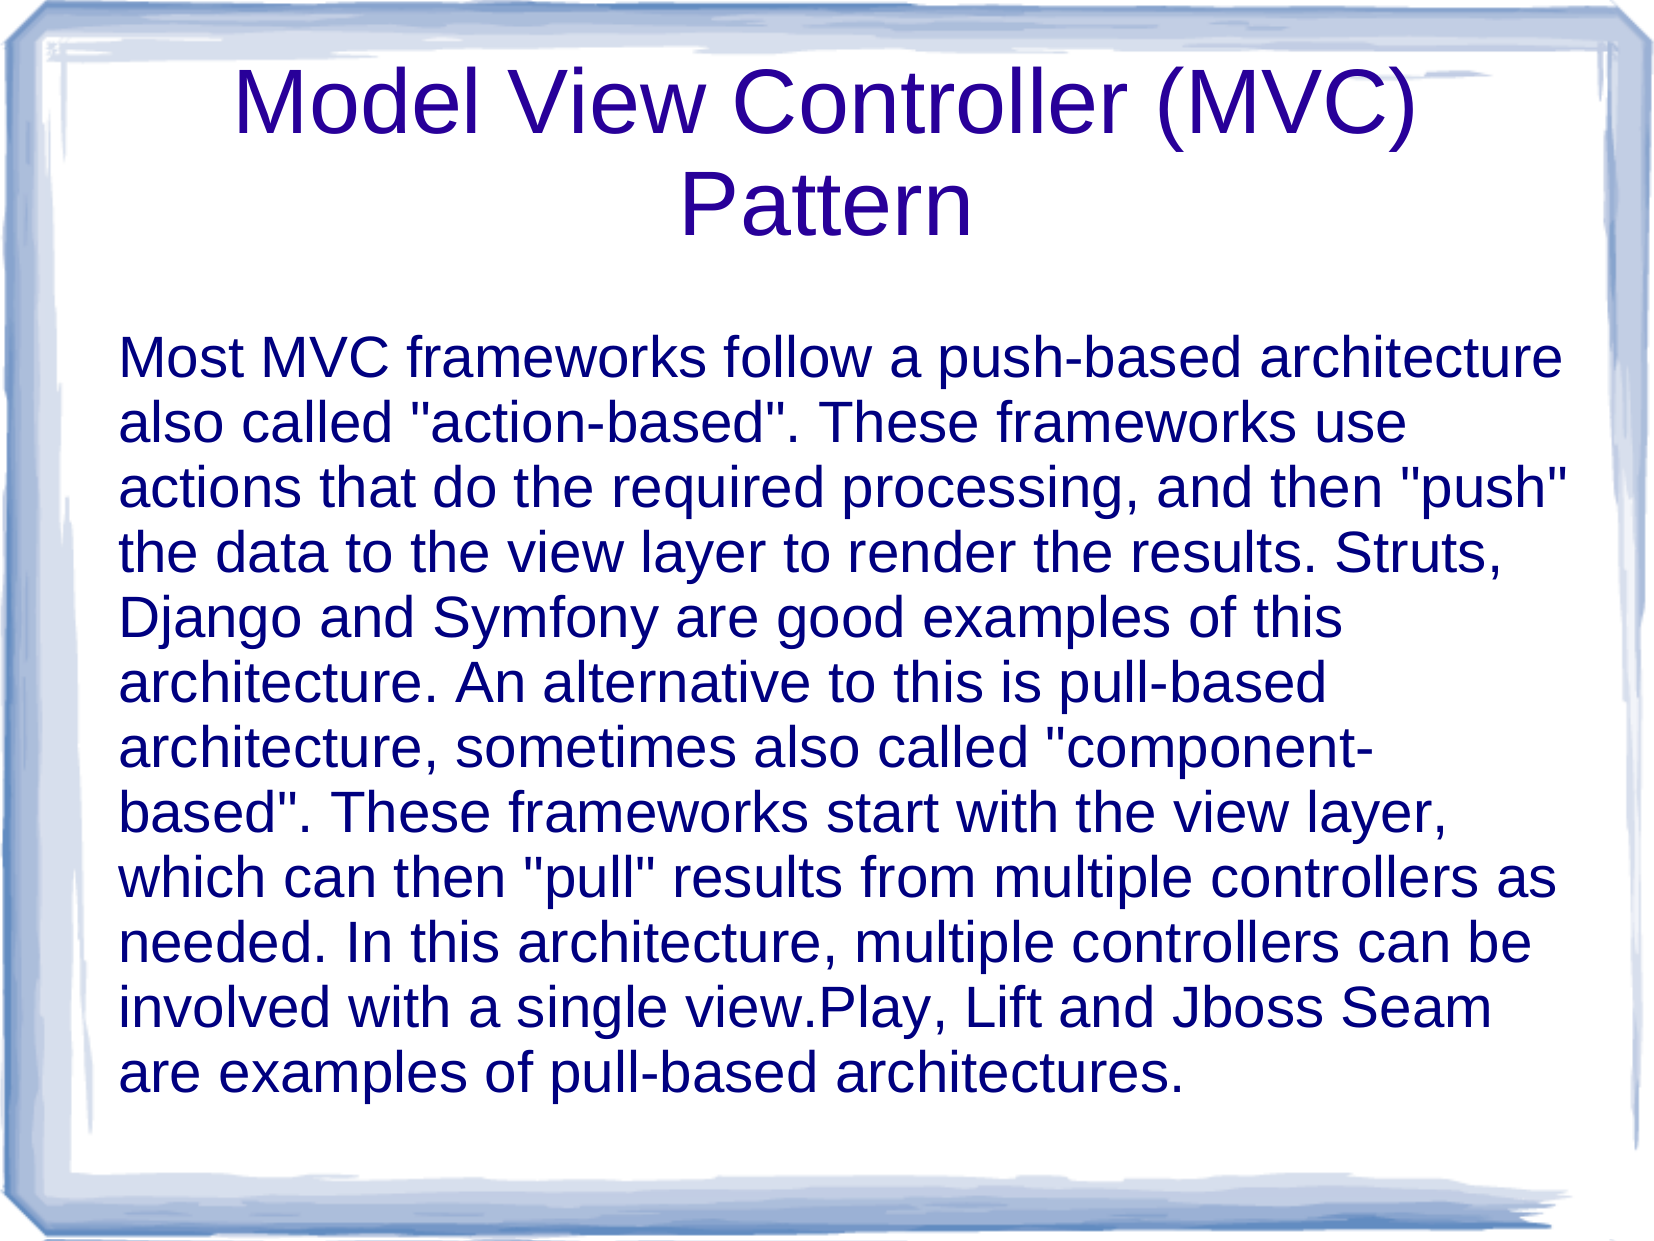

# Model View Controller (MVC) Pattern
Most MVC frameworks follow a push-based architecture also called "action-based". These frameworks use actions that do the required processing, and then "push" the data to the view layer to render the results. Struts, Django and Symfony are good examples of this architecture. An alternative to this is pull-based architecture, sometimes also called "component-based". These frameworks start with the view layer, which can then "pull" results from multiple controllers as needed. In this architecture, multiple controllers can be involved with a single view.Play, Lift and Jboss Seam are examples of pull-based architectures.